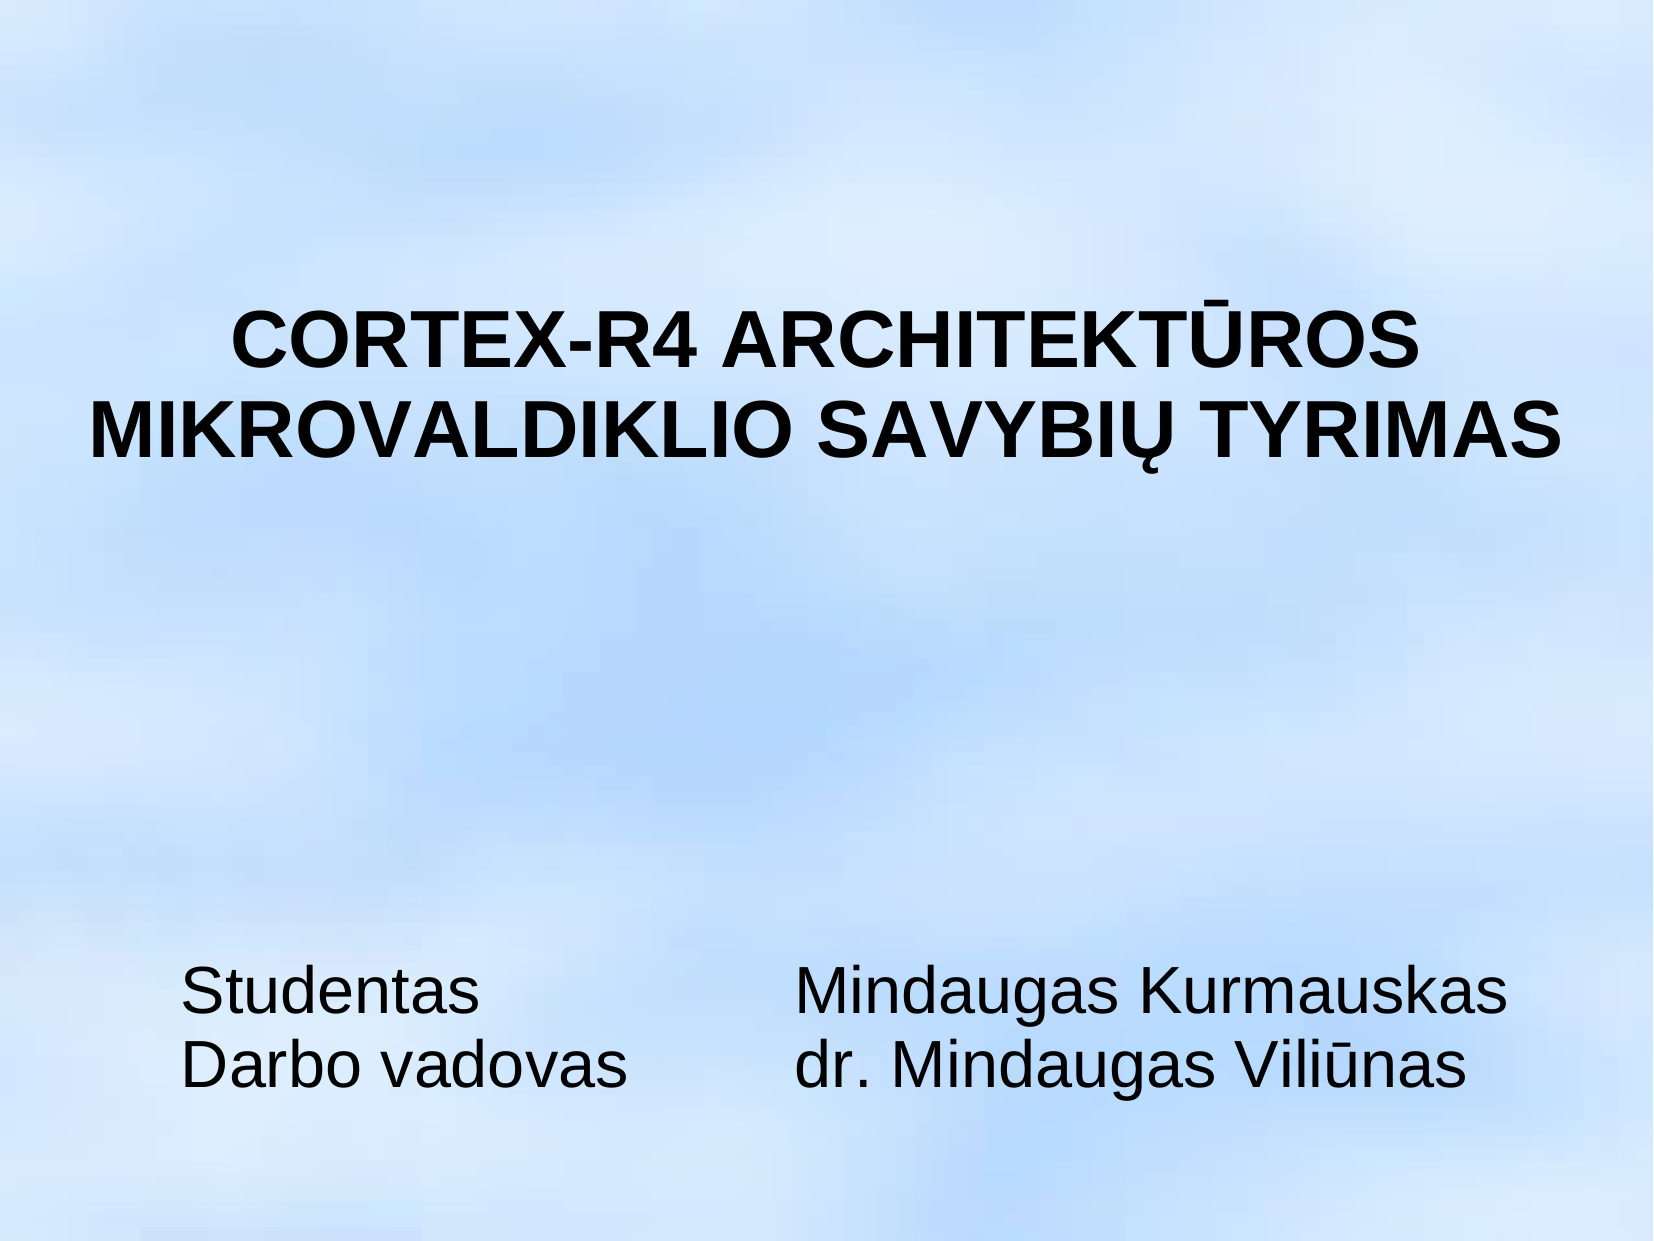

# CORTEX-R4 ARCHITEKTŪROS MIKROVALDIKLIO SAVYBIŲ TYRIMAS
Studentas Mindaugas Kurmauskas
Darbo vadovas dr. Mindaugas Viliūnas